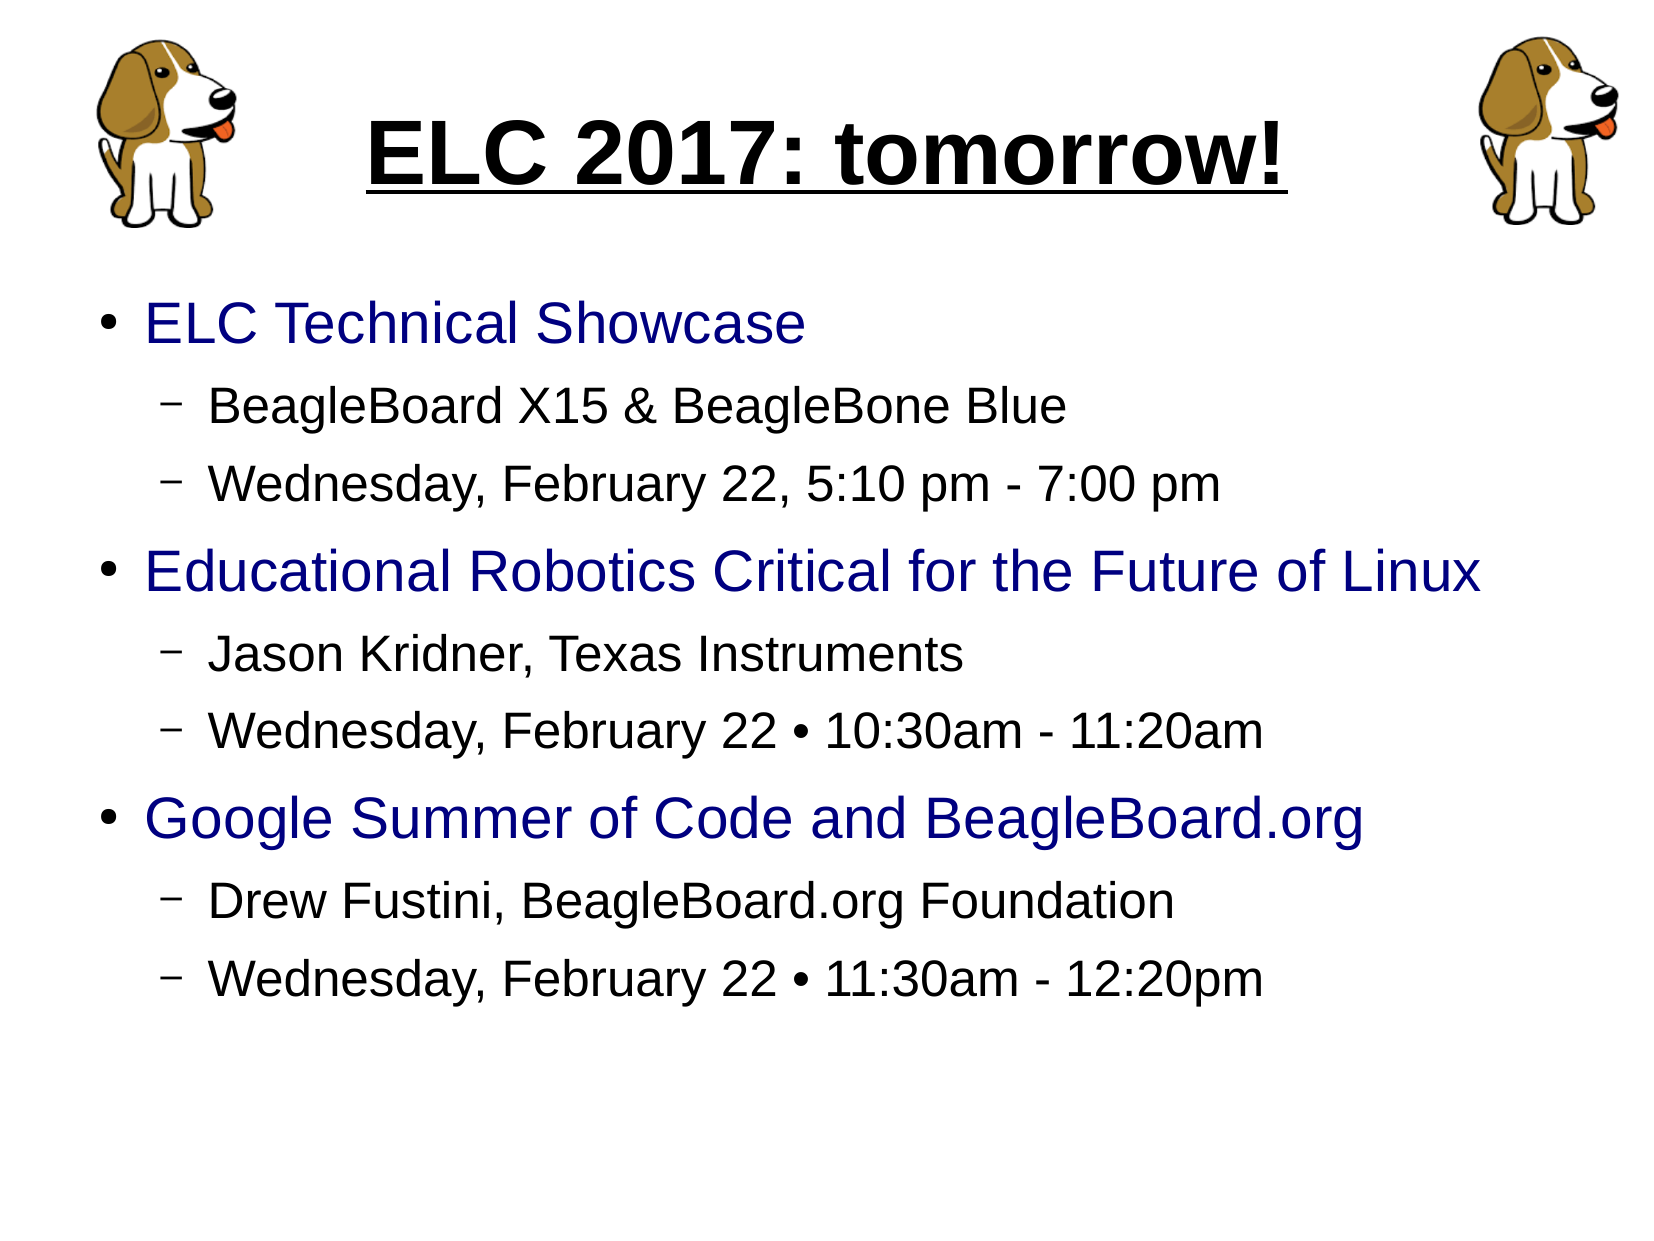

# ELC 2017: tomorrow!
ELC Technical Showcase
BeagleBoard X15 & BeagleBone Blue
Wednesday, February 22, 5:10 pm - 7:00 pm
Educational Robotics Critical for the Future of Linux
Jason Kridner, Texas Instruments
Wednesday, February 22 • 10:30am - 11:20am
Google Summer of Code and BeagleBoard.org
Drew Fustini, BeagleBoard.org Foundation
Wednesday, February 22 • 11:30am - 12:20pm